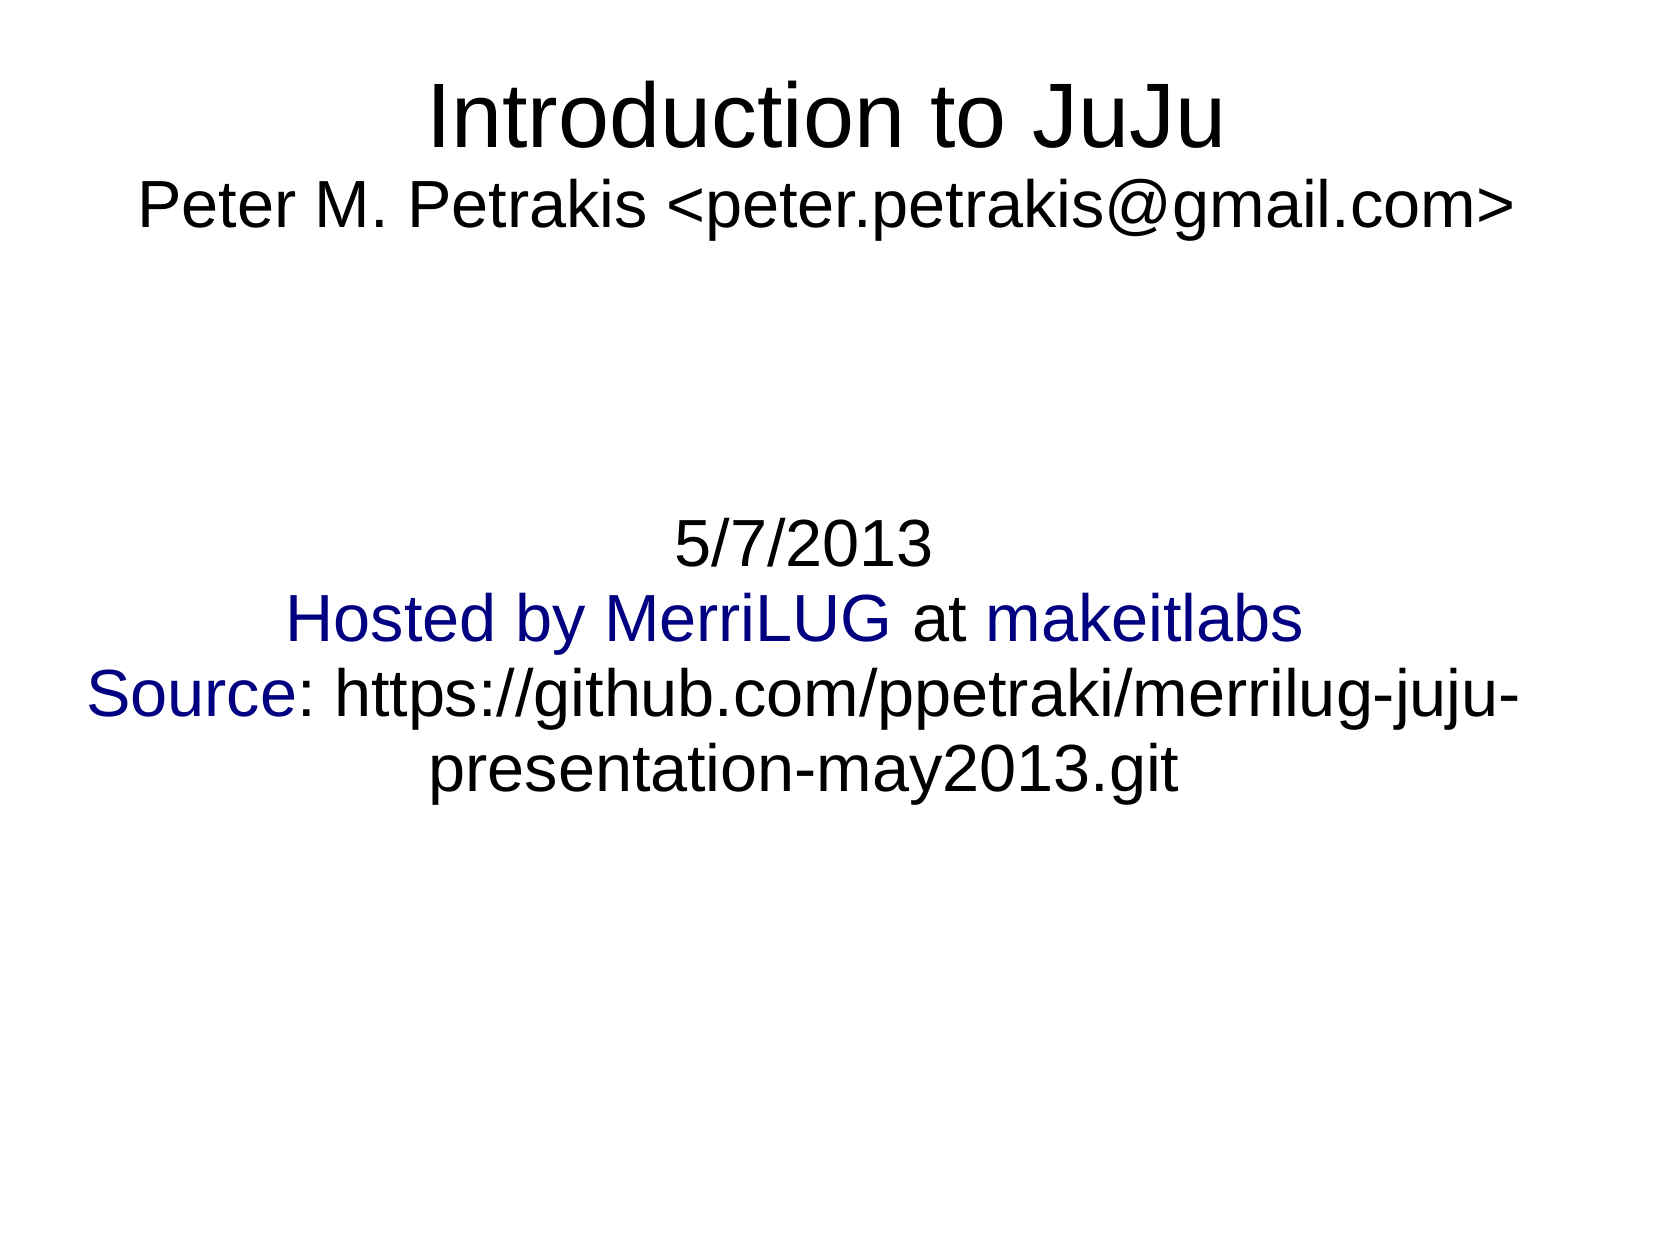

# Introduction to JuJu Peter M. Petrakis <peter.petrakis@gmail.com>
5/7/2013
Hosted by MerriLUG at makeitlabs
Source: https://github.com/ppetraki/merrilug-juju-presentation-may2013.git